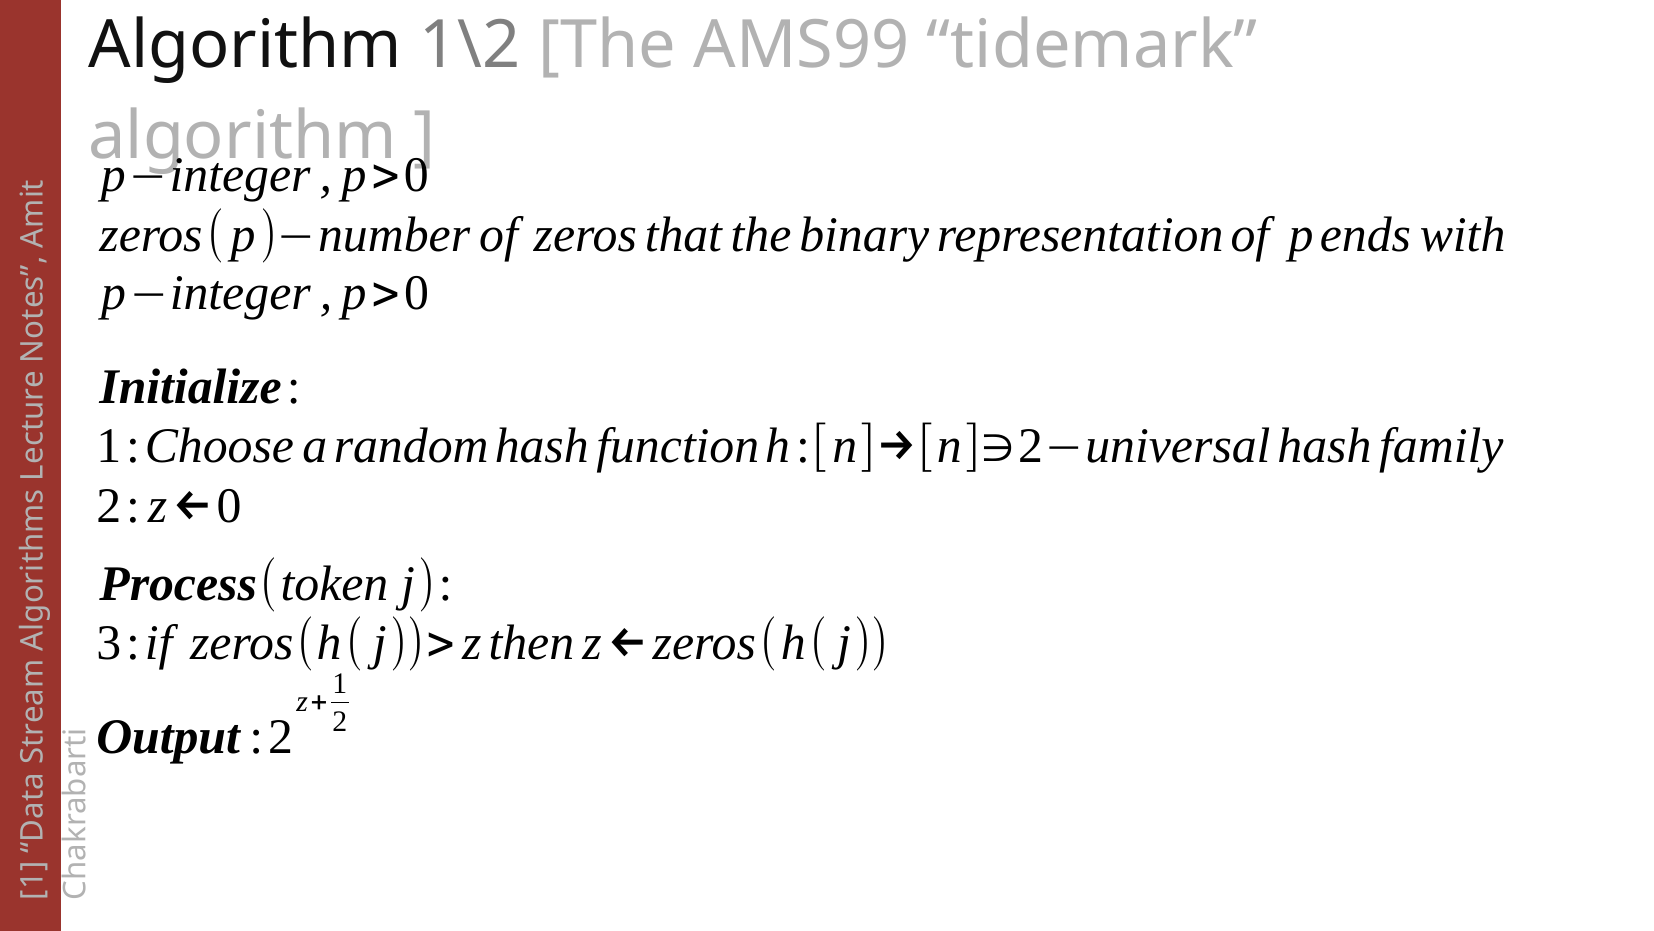

# Algorithm 1\2 [The AMS99 “tidemark” algorithm ]
[1] “Data Stream Algorithms Lecture Notes”, Amit Chakrabarti